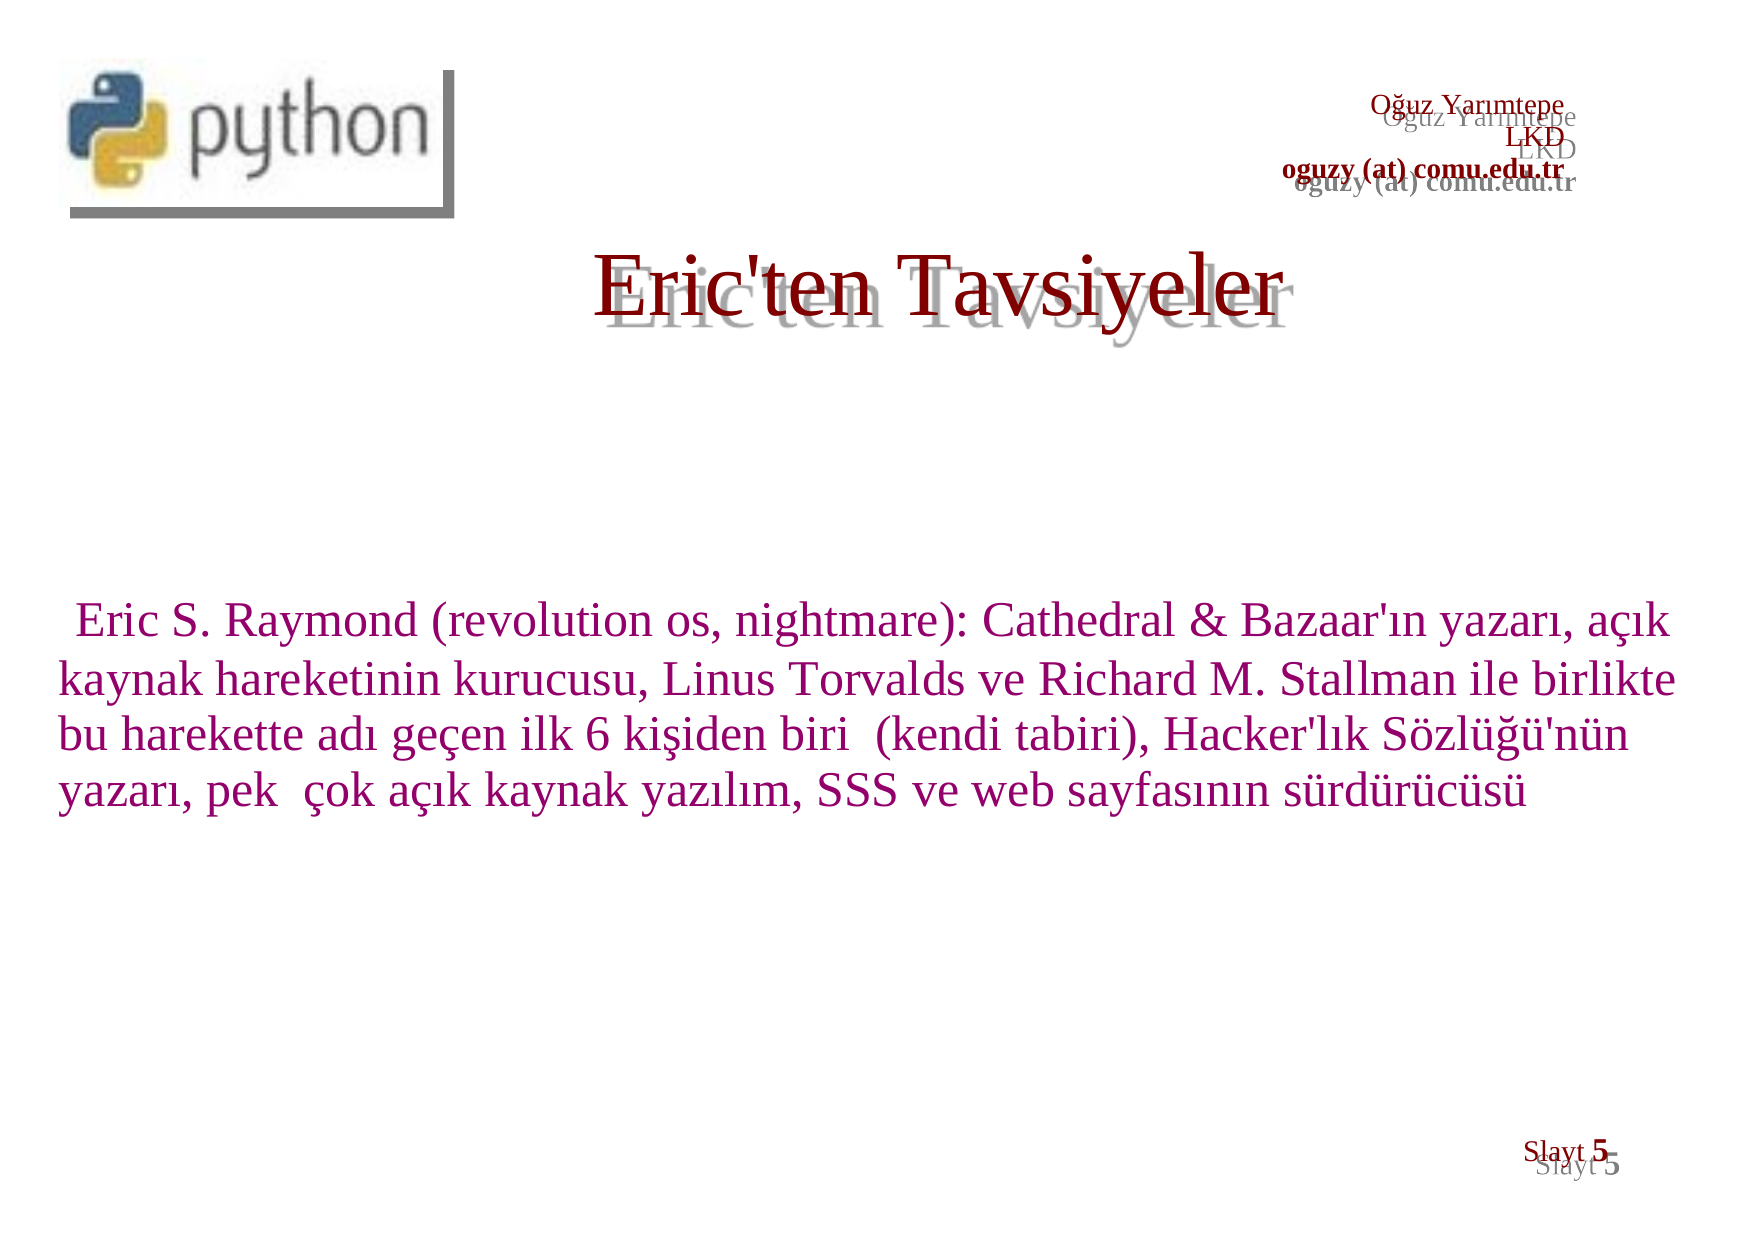

# Eric'ten Tavsiyeler
 Eric S. Raymond (revolution os, nightmare): Cathedral & Bazaar'ın yazarı, açık kaynak hareketinin kurucusu, Linus Torvalds ve Richard M. Stallman ile birlikte bu harekette adı geçen ilk 6 kişiden biri (kendi tabiri), Hacker'lık Sözlüğü'nün yazarı, pek çok açık kaynak yazılım, SSS ve web sayfasının sürdürücüsü